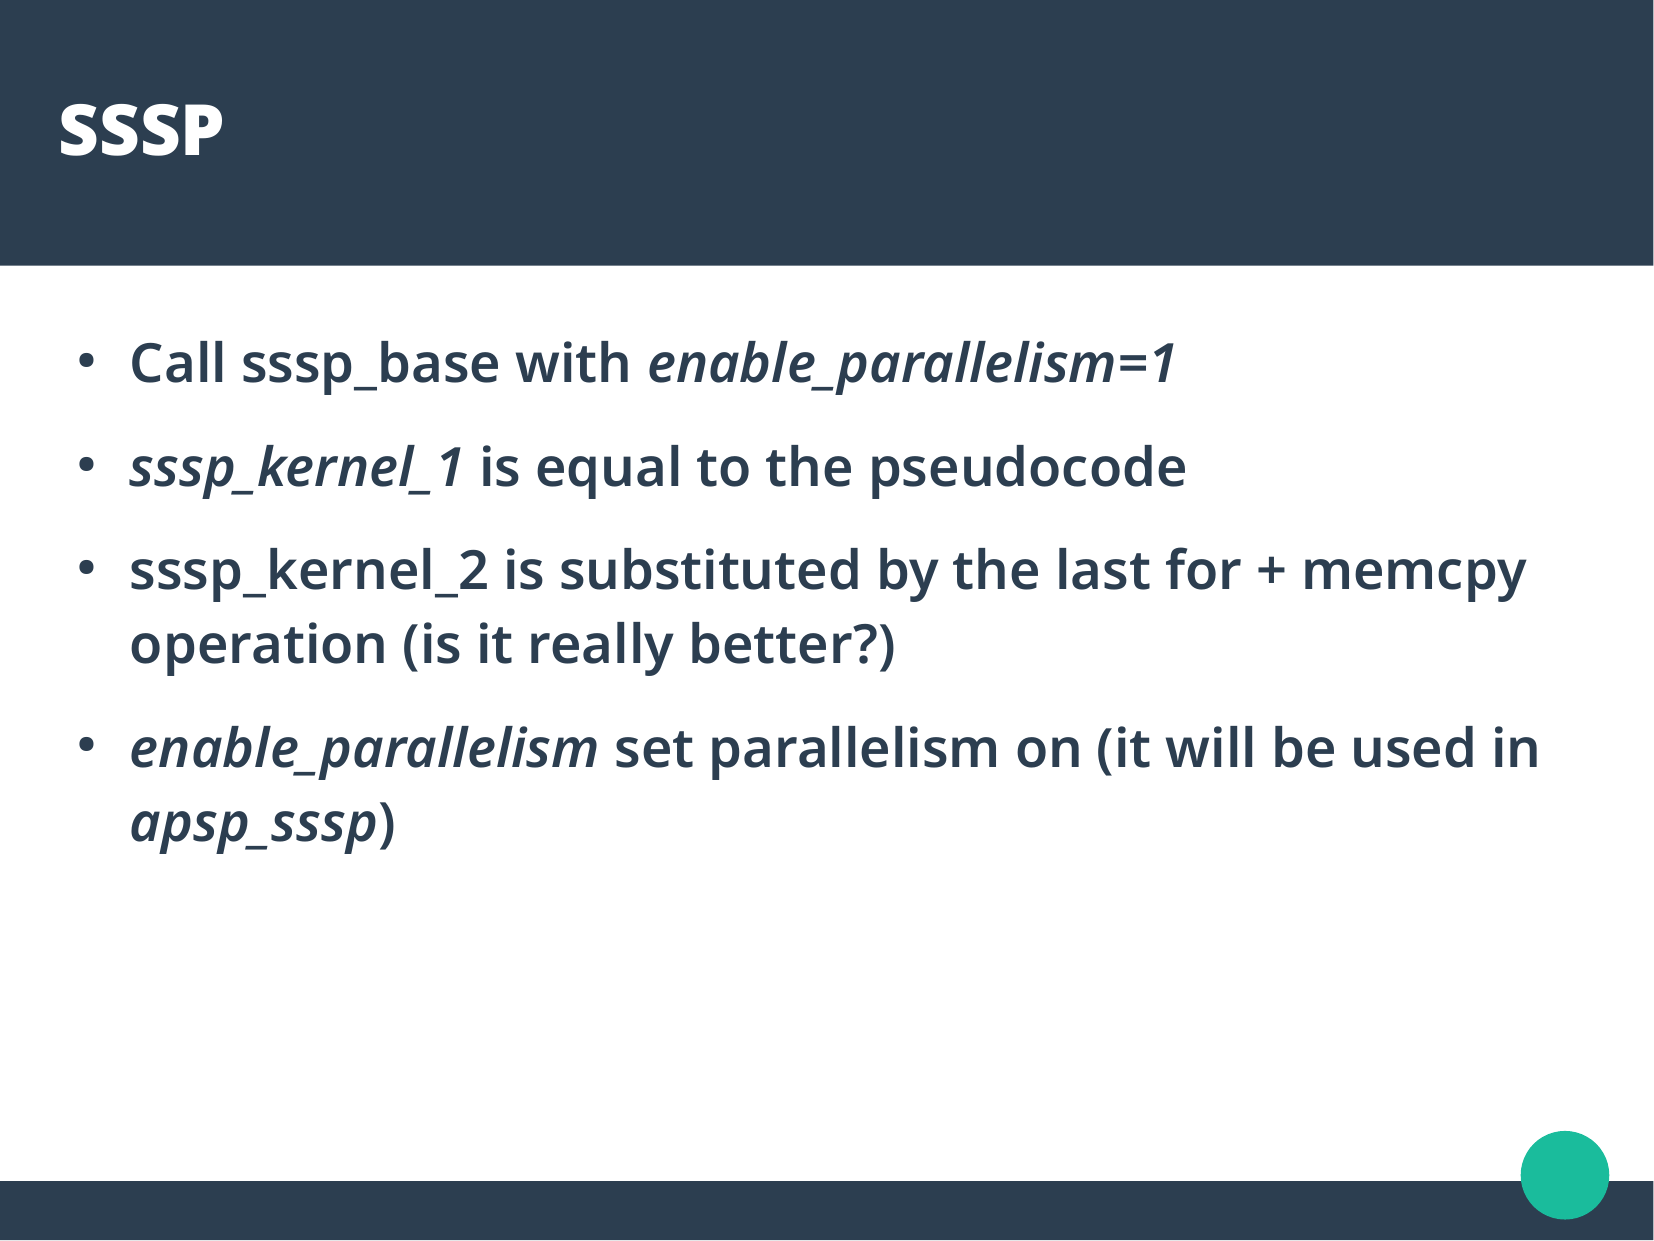

# SSSP
Call sssp_base with enable_parallelism=1
sssp_kernel_1 is equal to the pseudocode
sssp_kernel_2 is substituted by the last for + memcpy operation (is it really better?)
enable_parallelism set parallelism on (it will be used in apsp_sssp)